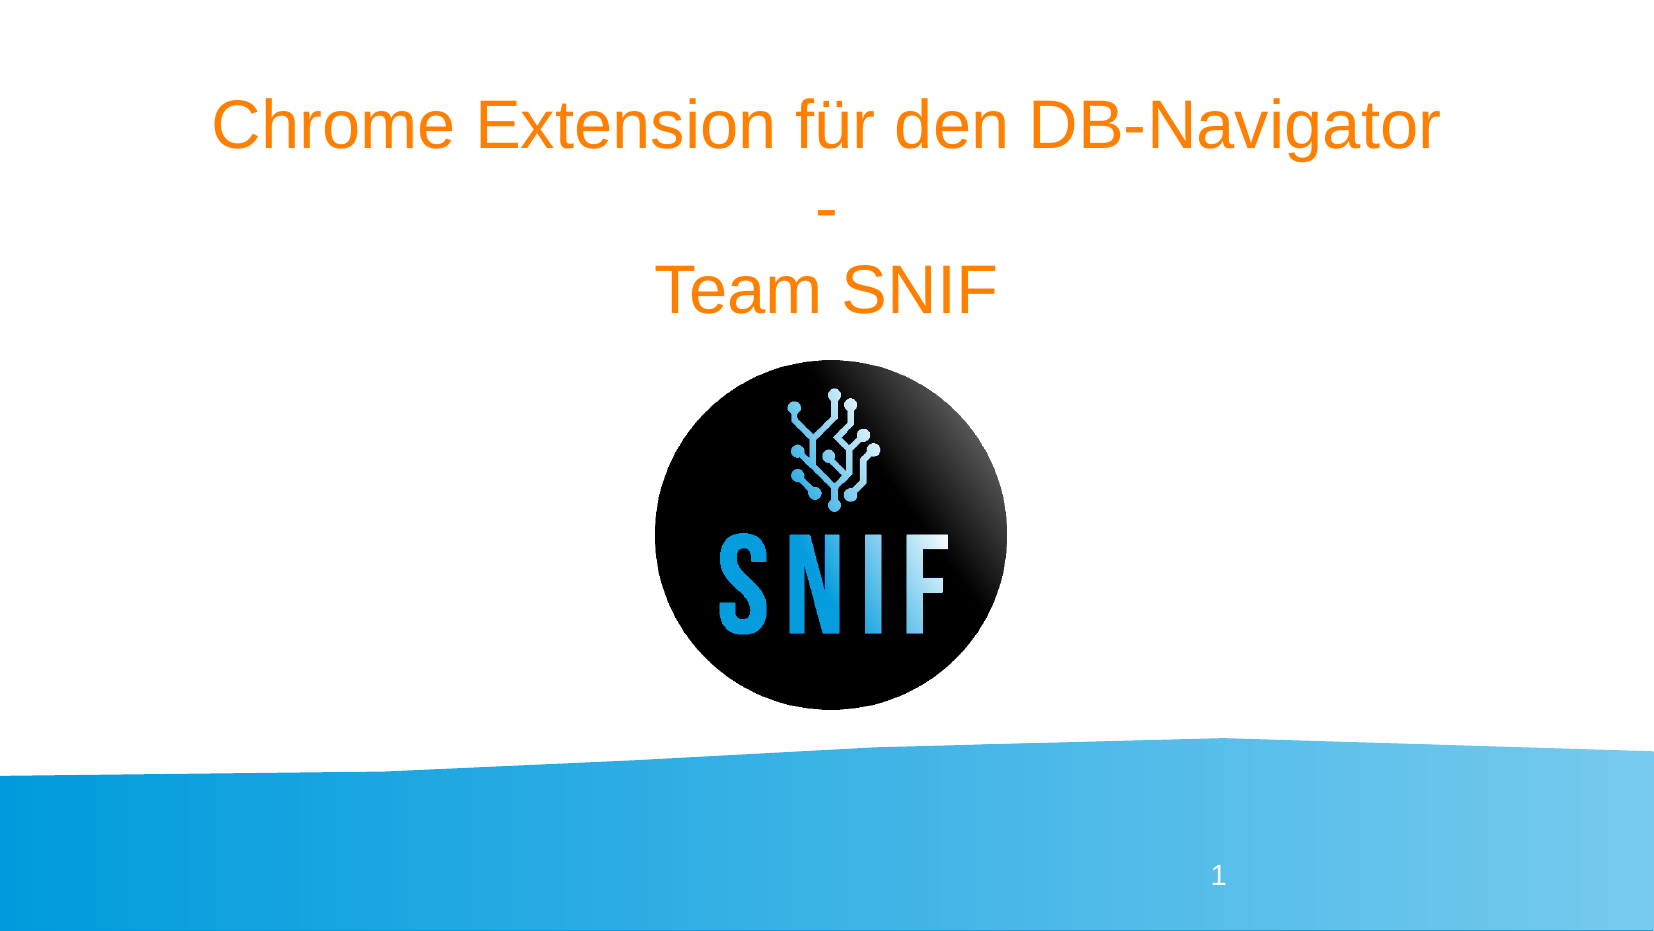

# Chrome Extension für den DB-Navigator - Team SNIF